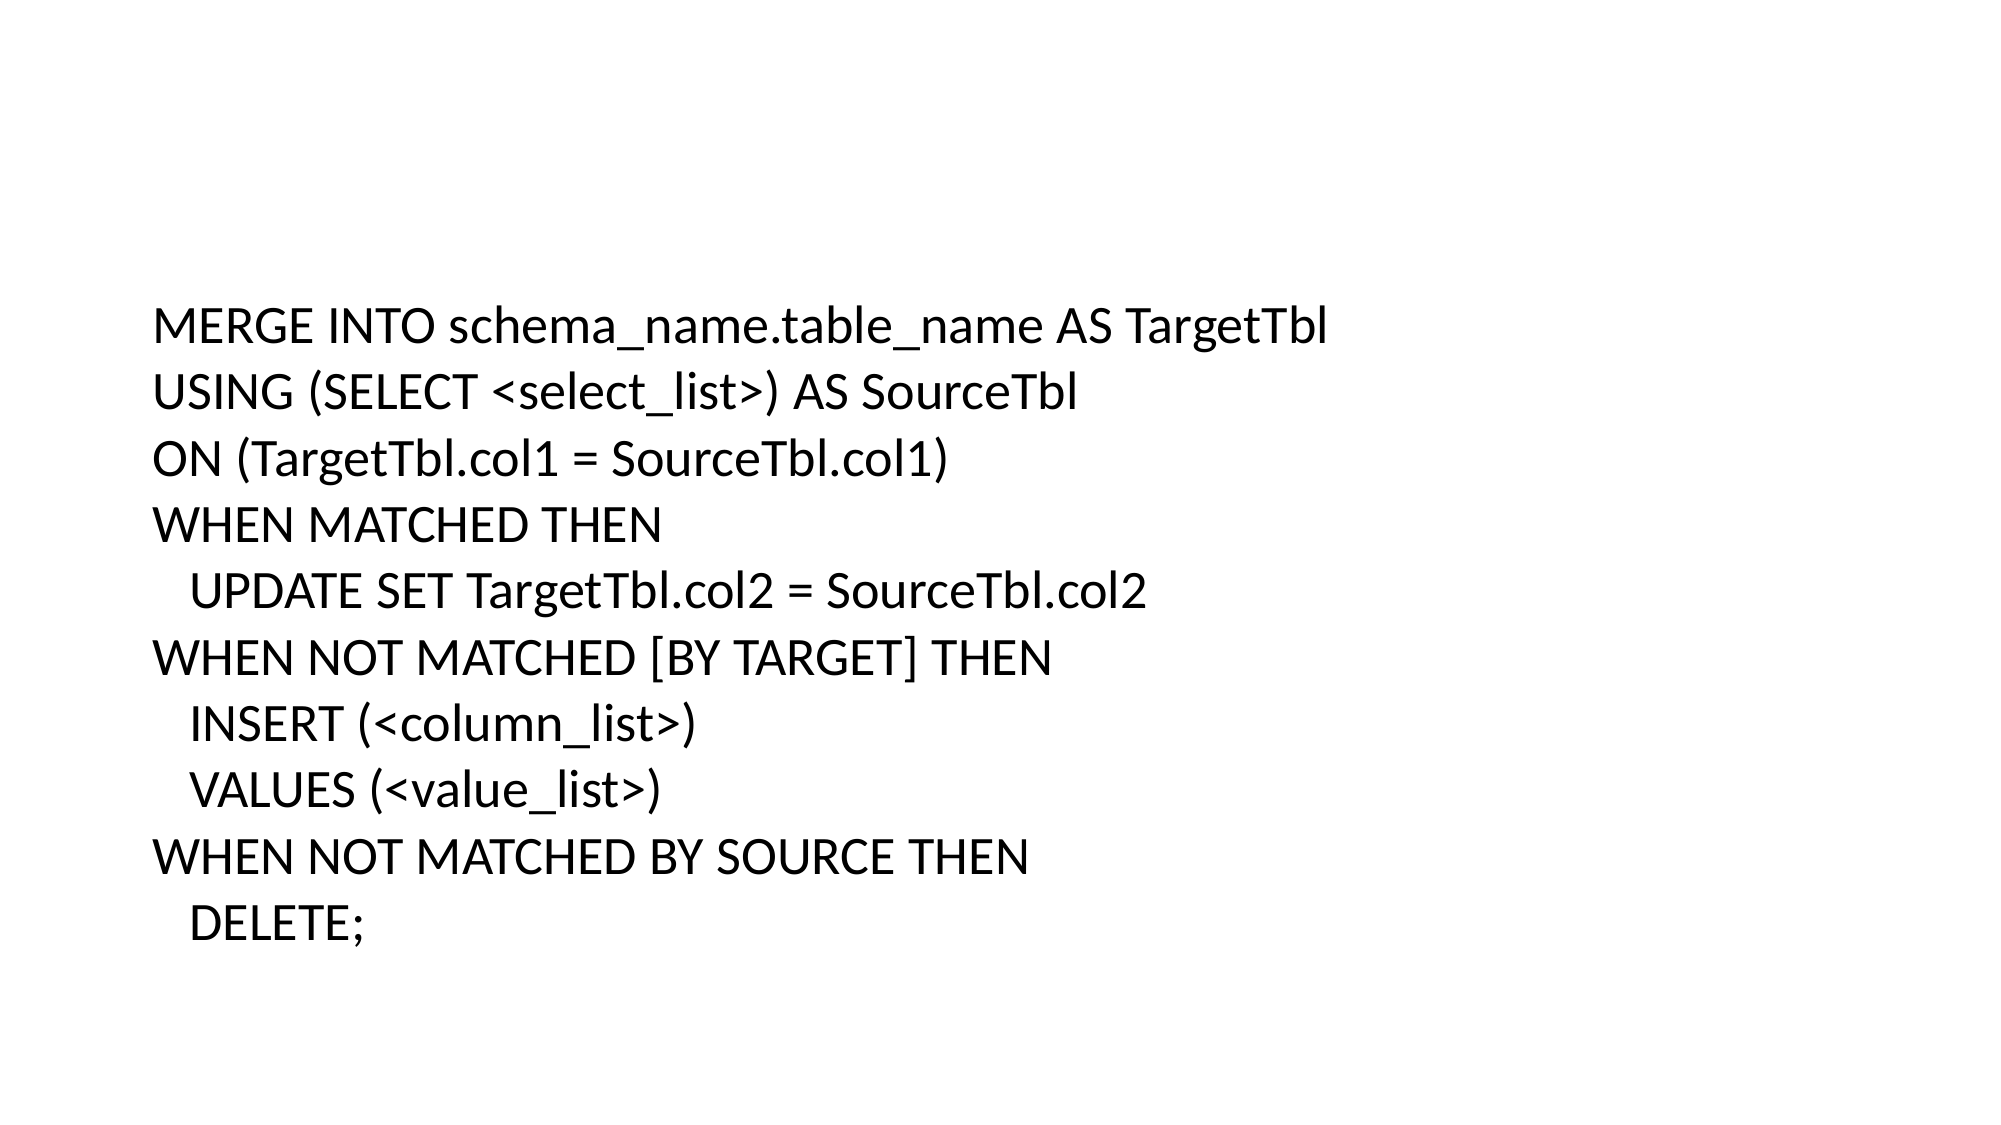

# MERGE INTO schema_name.table_name AS TargetTbl
USING (SELECT <select_list>) AS SourceTbl
ON (TargetTbl.col1 = SourceTbl.col1)
WHEN MATCHED THEN
 UPDATE SET TargetTbl.col2 = SourceTbl.col2
WHEN NOT MATCHED [BY TARGET] THEN
 INSERT (<column_list>)
 VALUES (<value_list>)
WHEN NOT MATCHED BY SOURCE THEN
 DELETE;